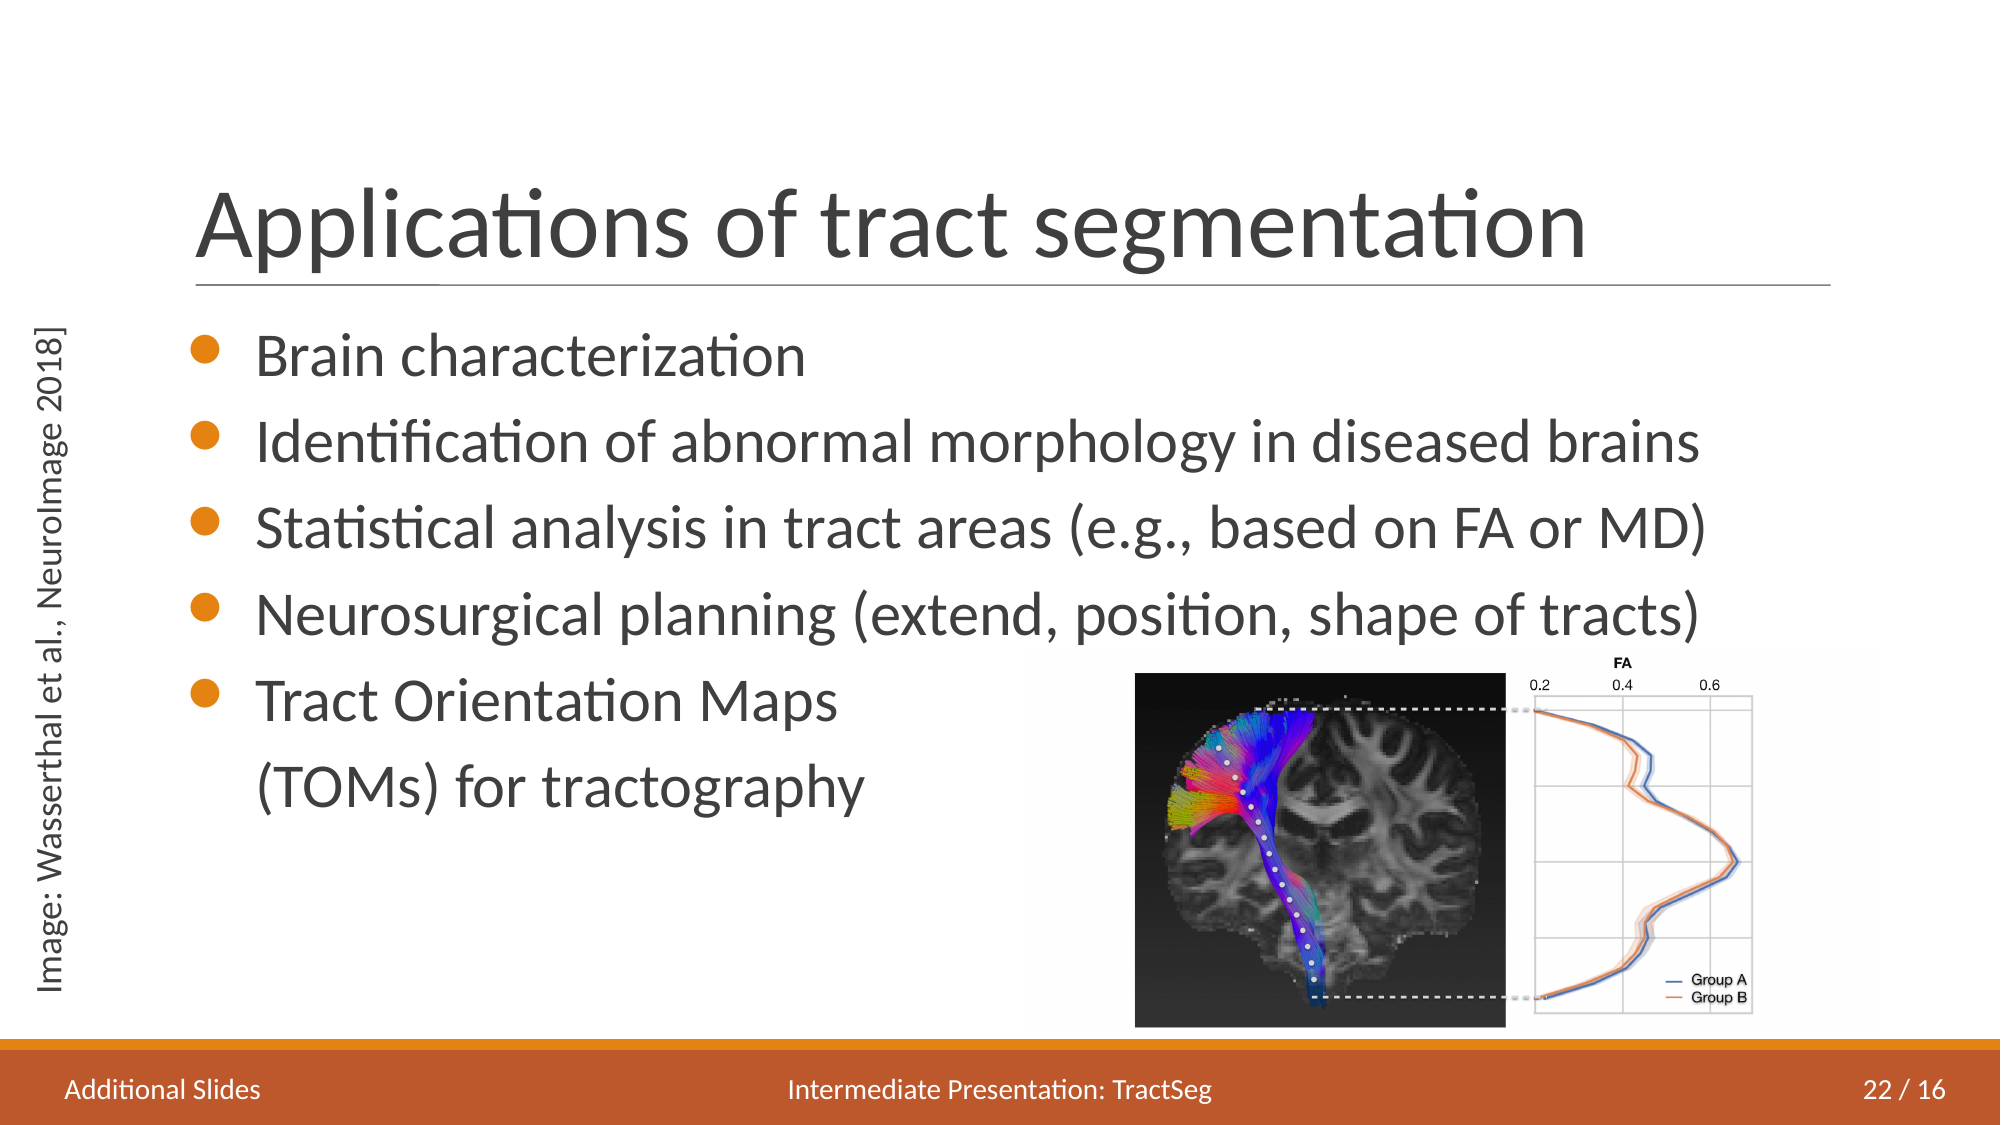

# Applications of tract segmentation
Brain characterization
Identification of abnormal morphology in diseased brains
Statistical analysis in tract areas (e.g., based on FA or MD)
Neurosurgical planning (extend, position, shape of tracts)
Tract Orientation Maps 												(TOMs) for tractography
Image: Wasserthal et al., NeuroImage 2018]
Additional Slides
Intermediate Presentation: TractSeg